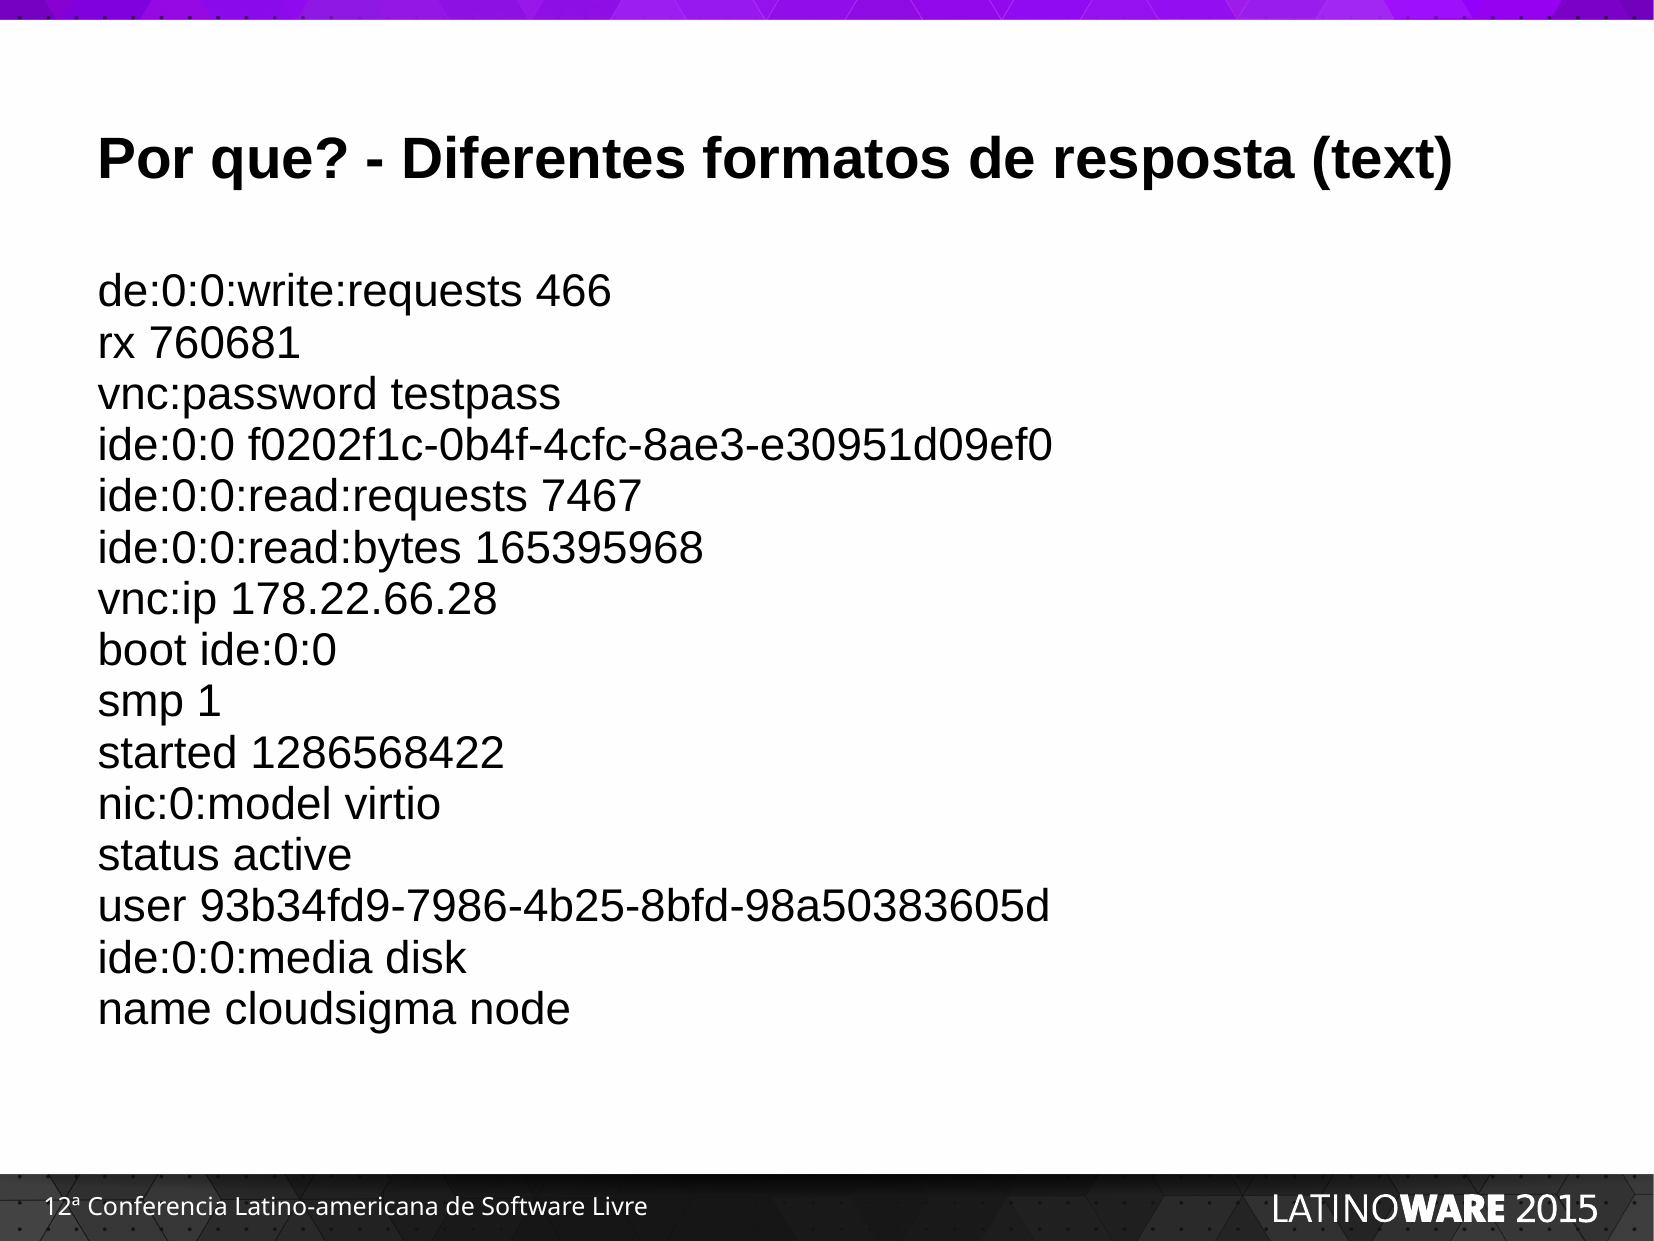

Por que? - Diferentes formatos de resposta (text)
de:0:0:write:requests 466
rx 760681
vnc:password testpass
ide:0:0 f0202f1c-0b4f-4cfc-8ae3-e30951d09ef0
ide:0:0:read:requests 7467
ide:0:0:read:bytes 165395968
vnc:ip 178.22.66.28
boot ide:0:0
smp 1
started 1286568422
nic:0:model virtio
status active
user 93b34fd9-7986-4b25-8bfd-98a50383605d
ide:0:0:media disk
name cloudsigma node
12ª Conferencia Latino-americana de Software Livre